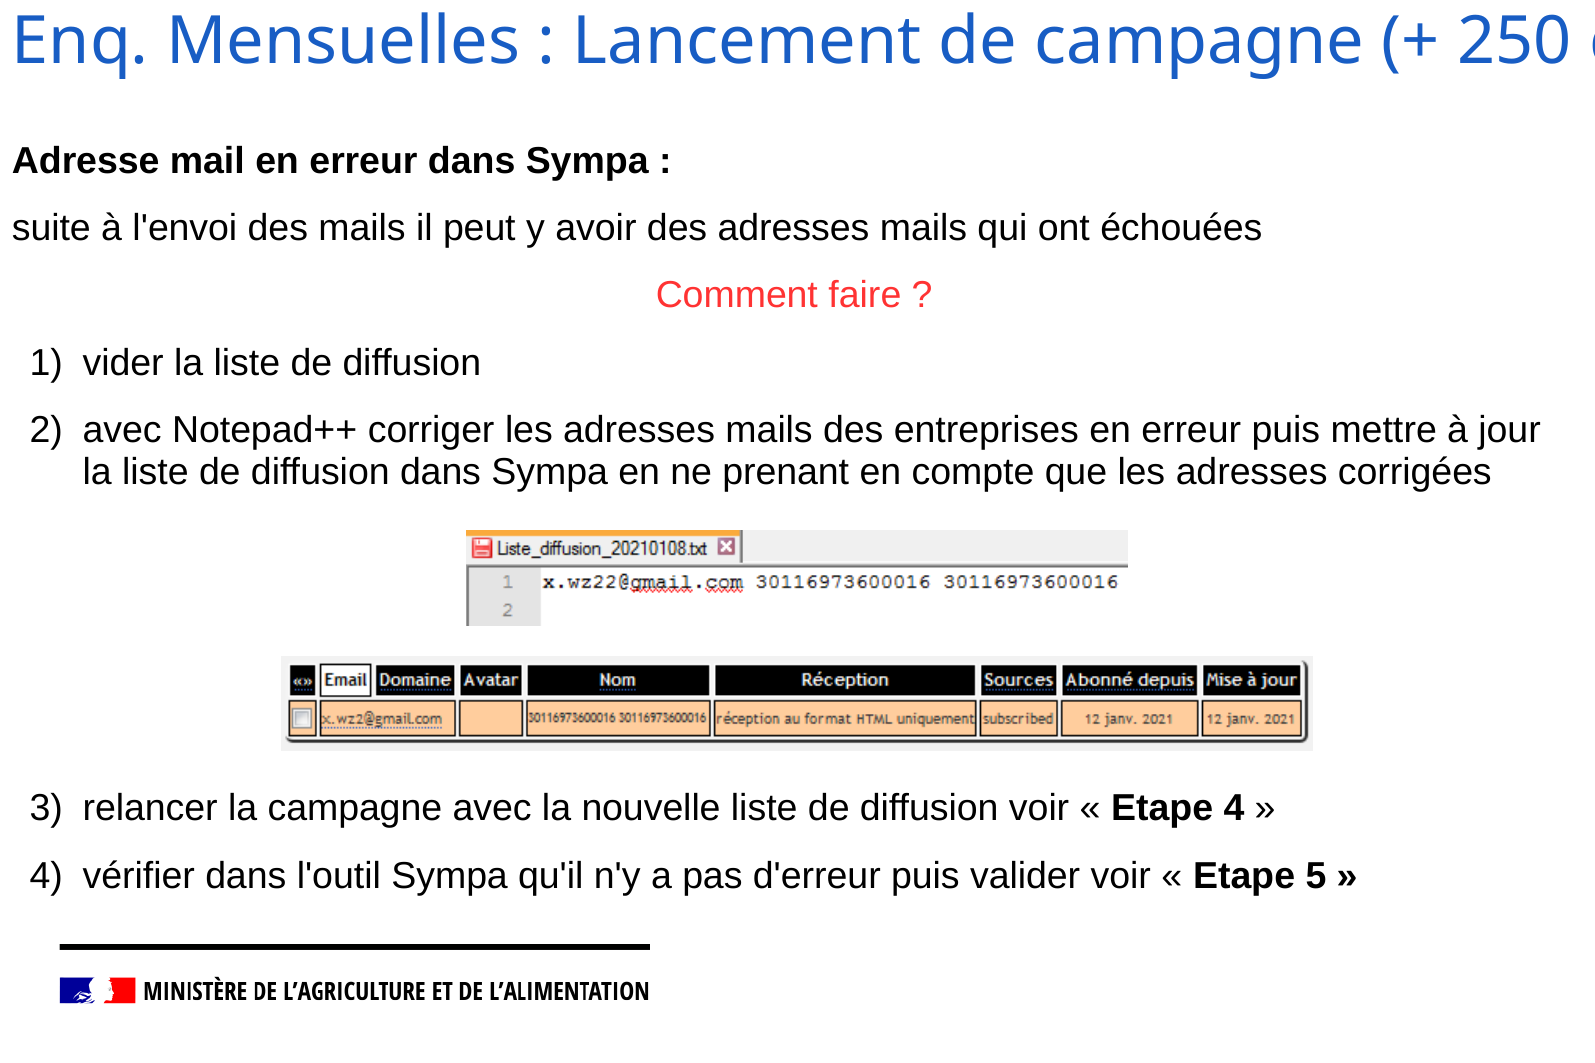

Enq. Mensuelles : Lancement de campagne (+ 250 quest)
# Adresse mail en erreur dans Sympa :
suite à l'envoi des mails il peut y avoir des adresses mails qui ont échouées
Comment faire ?
vider la liste de diffusion
avec Notepad++ corriger les adresses mails des entreprises en erreur puis mettre à jour la liste de diffusion dans Sympa en ne prenant en compte que les adresses corrigées
relancer la campagne avec la nouvelle liste de diffusion voir « Etape 4 »
vérifier dans l'outil Sympa qu'il n'y a pas d'erreur puis valider voir « Etape 5 »